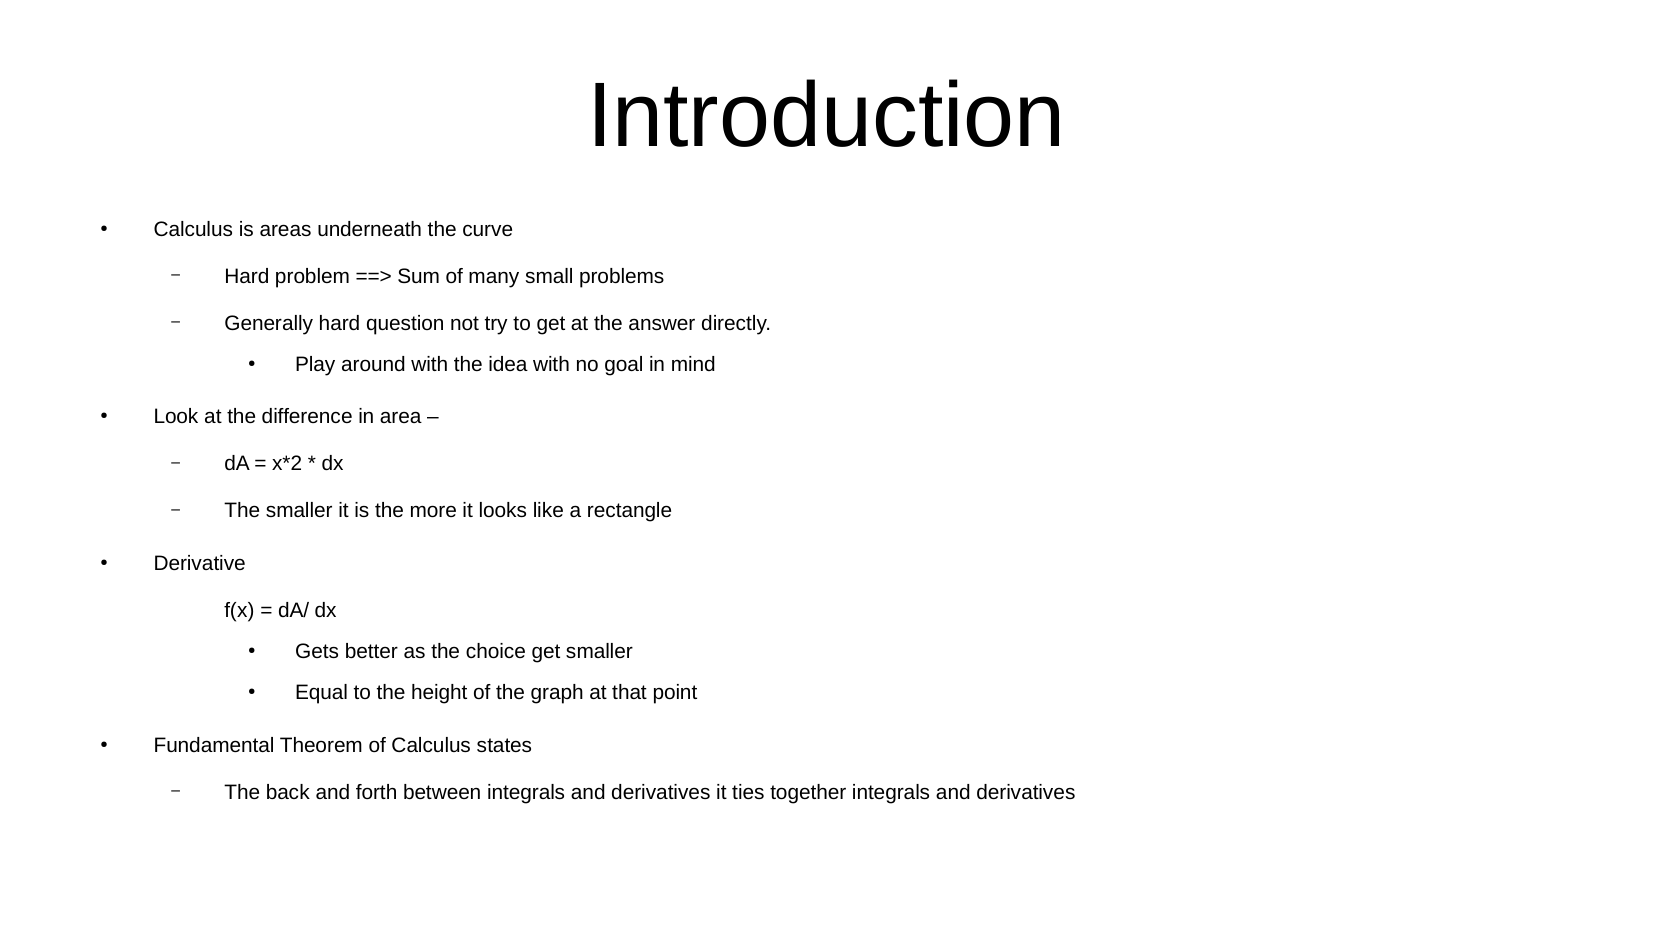

# Introduction
Calculus is areas underneath the curve
Hard problem ==> Sum of many small problems
Generally hard question not try to get at the answer directly.
Play around with the idea with no goal in mind
Look at the difference in area –
dA = x*2 * dx
The smaller it is the more it looks like a rectangle
Derivative
f(x) = dA/ dx
Gets better as the choice get smaller
Equal to the height of the graph at that point
Fundamental Theorem of Calculus states
The back and forth between integrals and derivatives it ties together integrals and derivatives